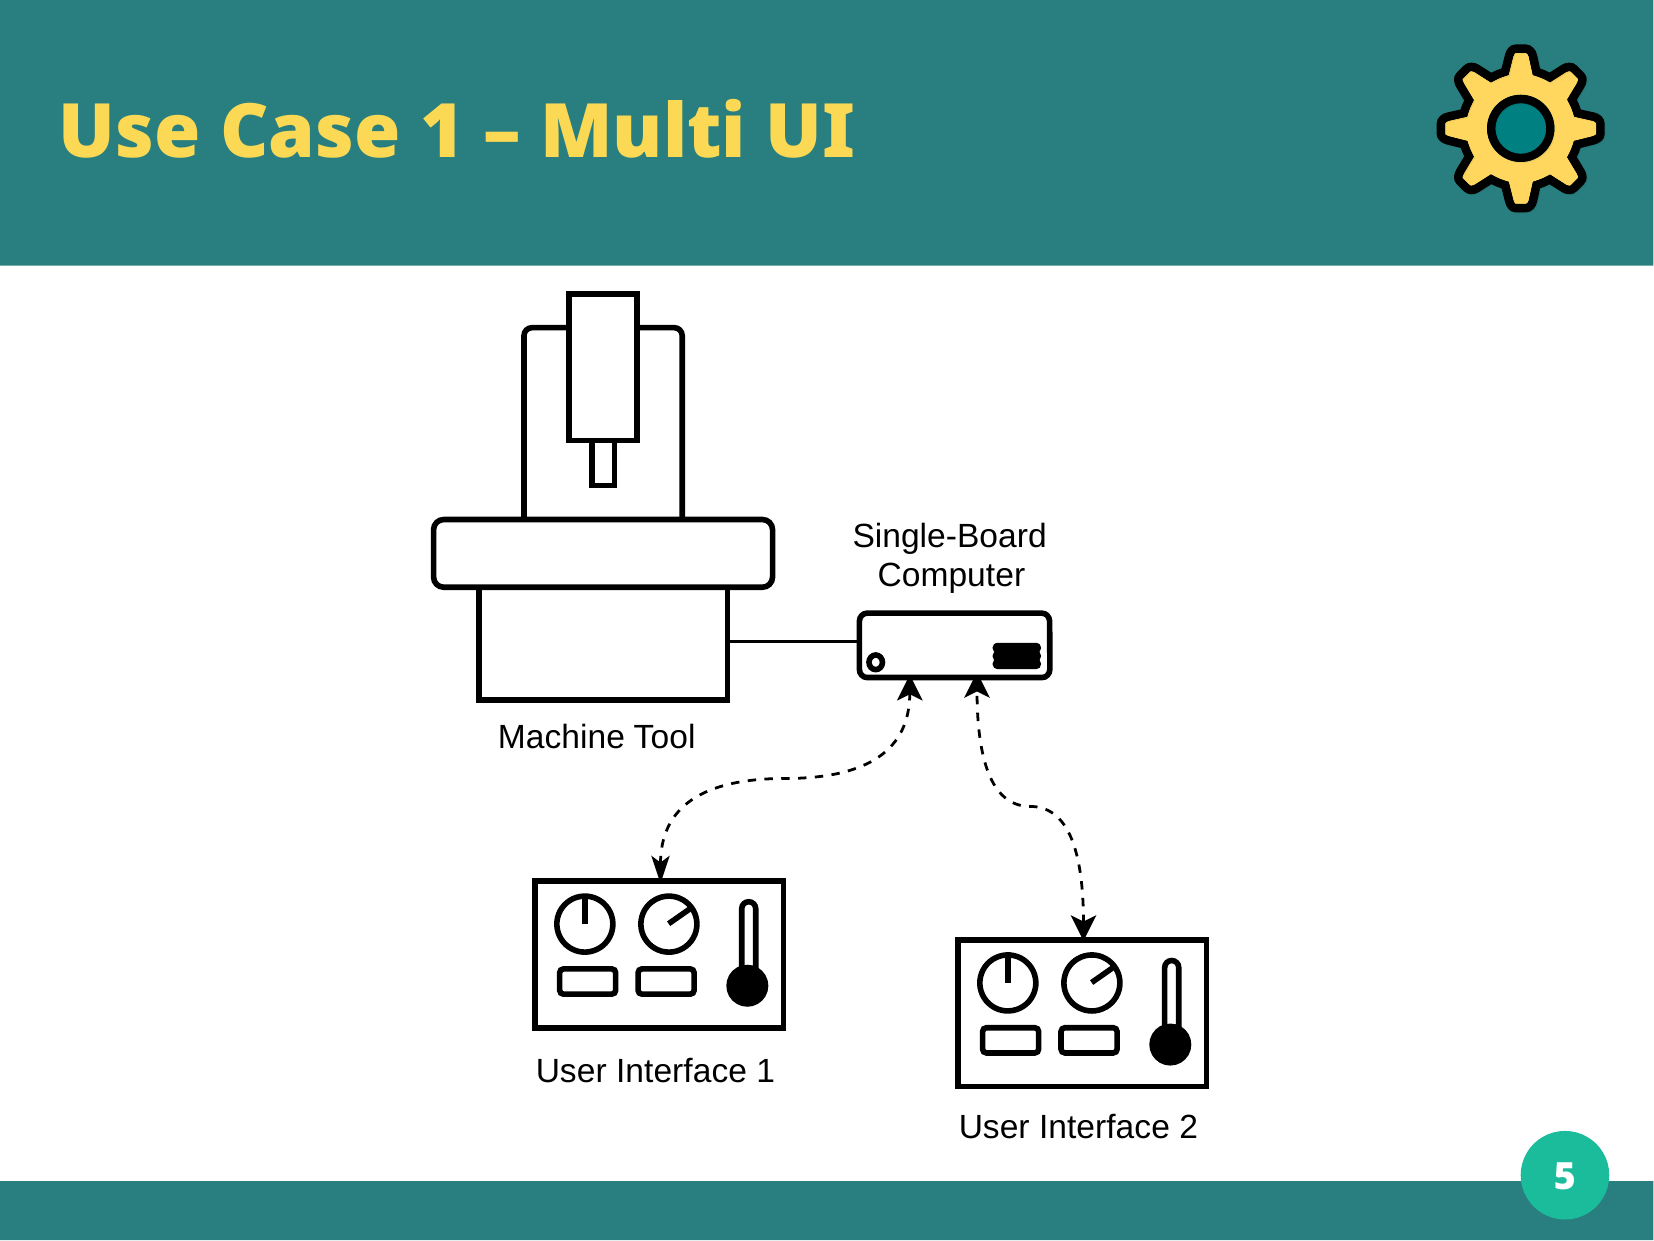

# Use Case 1 – Multi UI
5